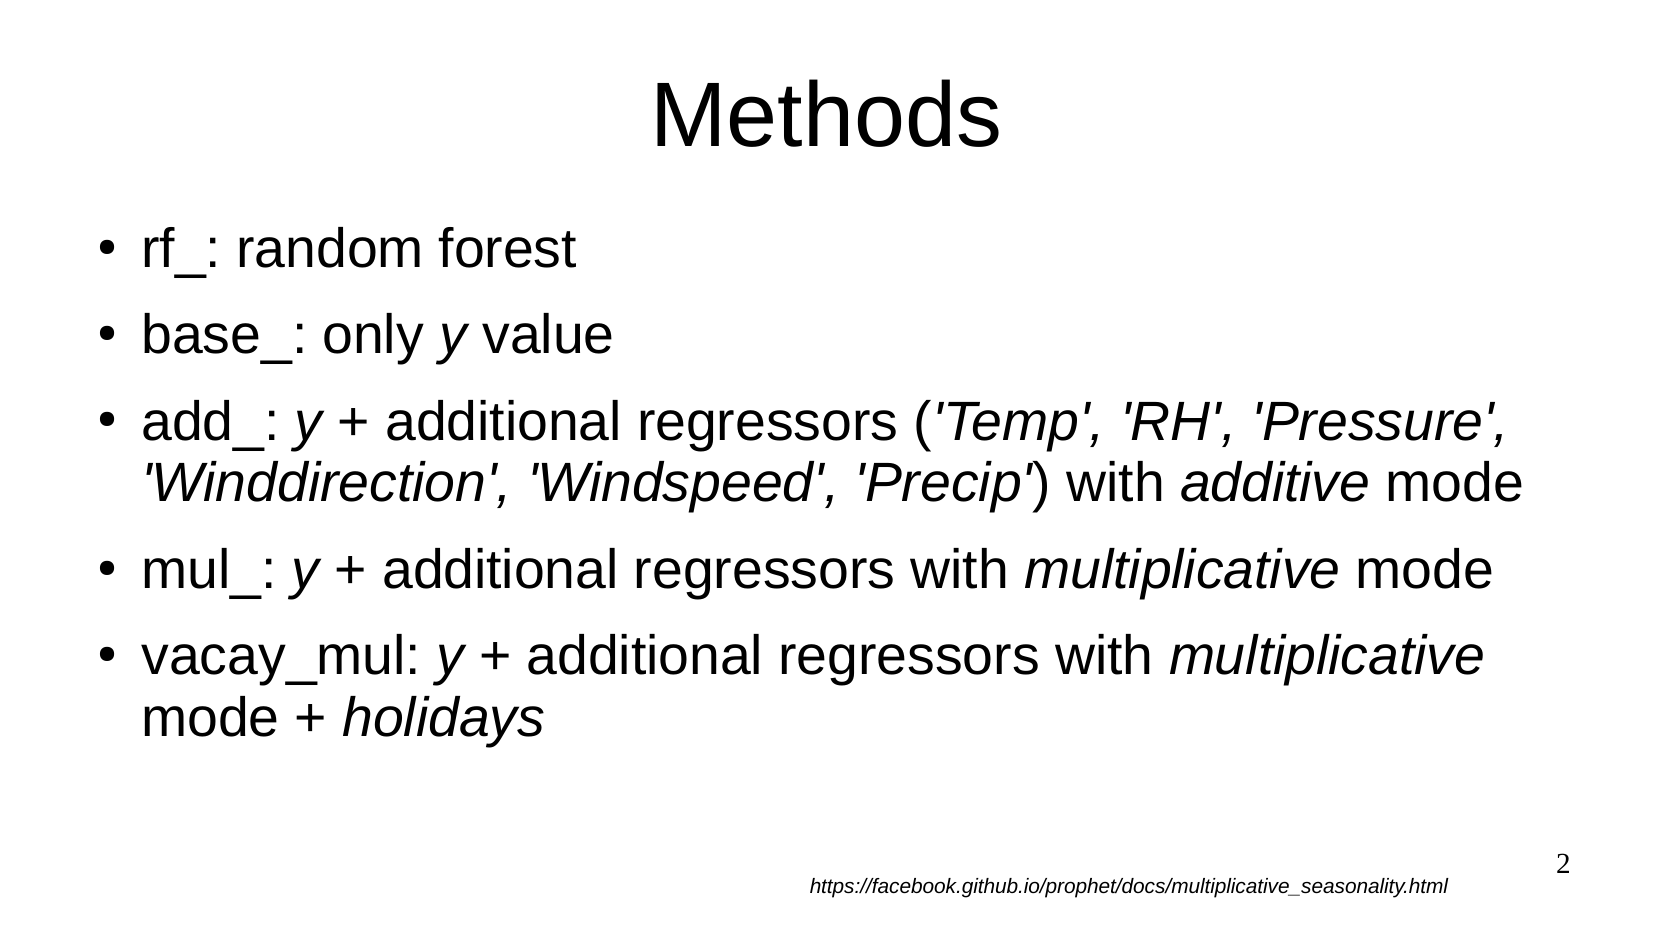

# Methods
rf_: random forest
base_: only y value
add_: y + additional regressors ('Temp', 'RH', 'Pressure', 'Winddirection', 'Windspeed', 'Precip') with additive mode
mul_: y + additional regressors with multiplicative mode
vacay_mul: y + additional regressors with multiplicative mode + holidays
2
https://facebook.github.io/prophet/docs/multiplicative_seasonality.html